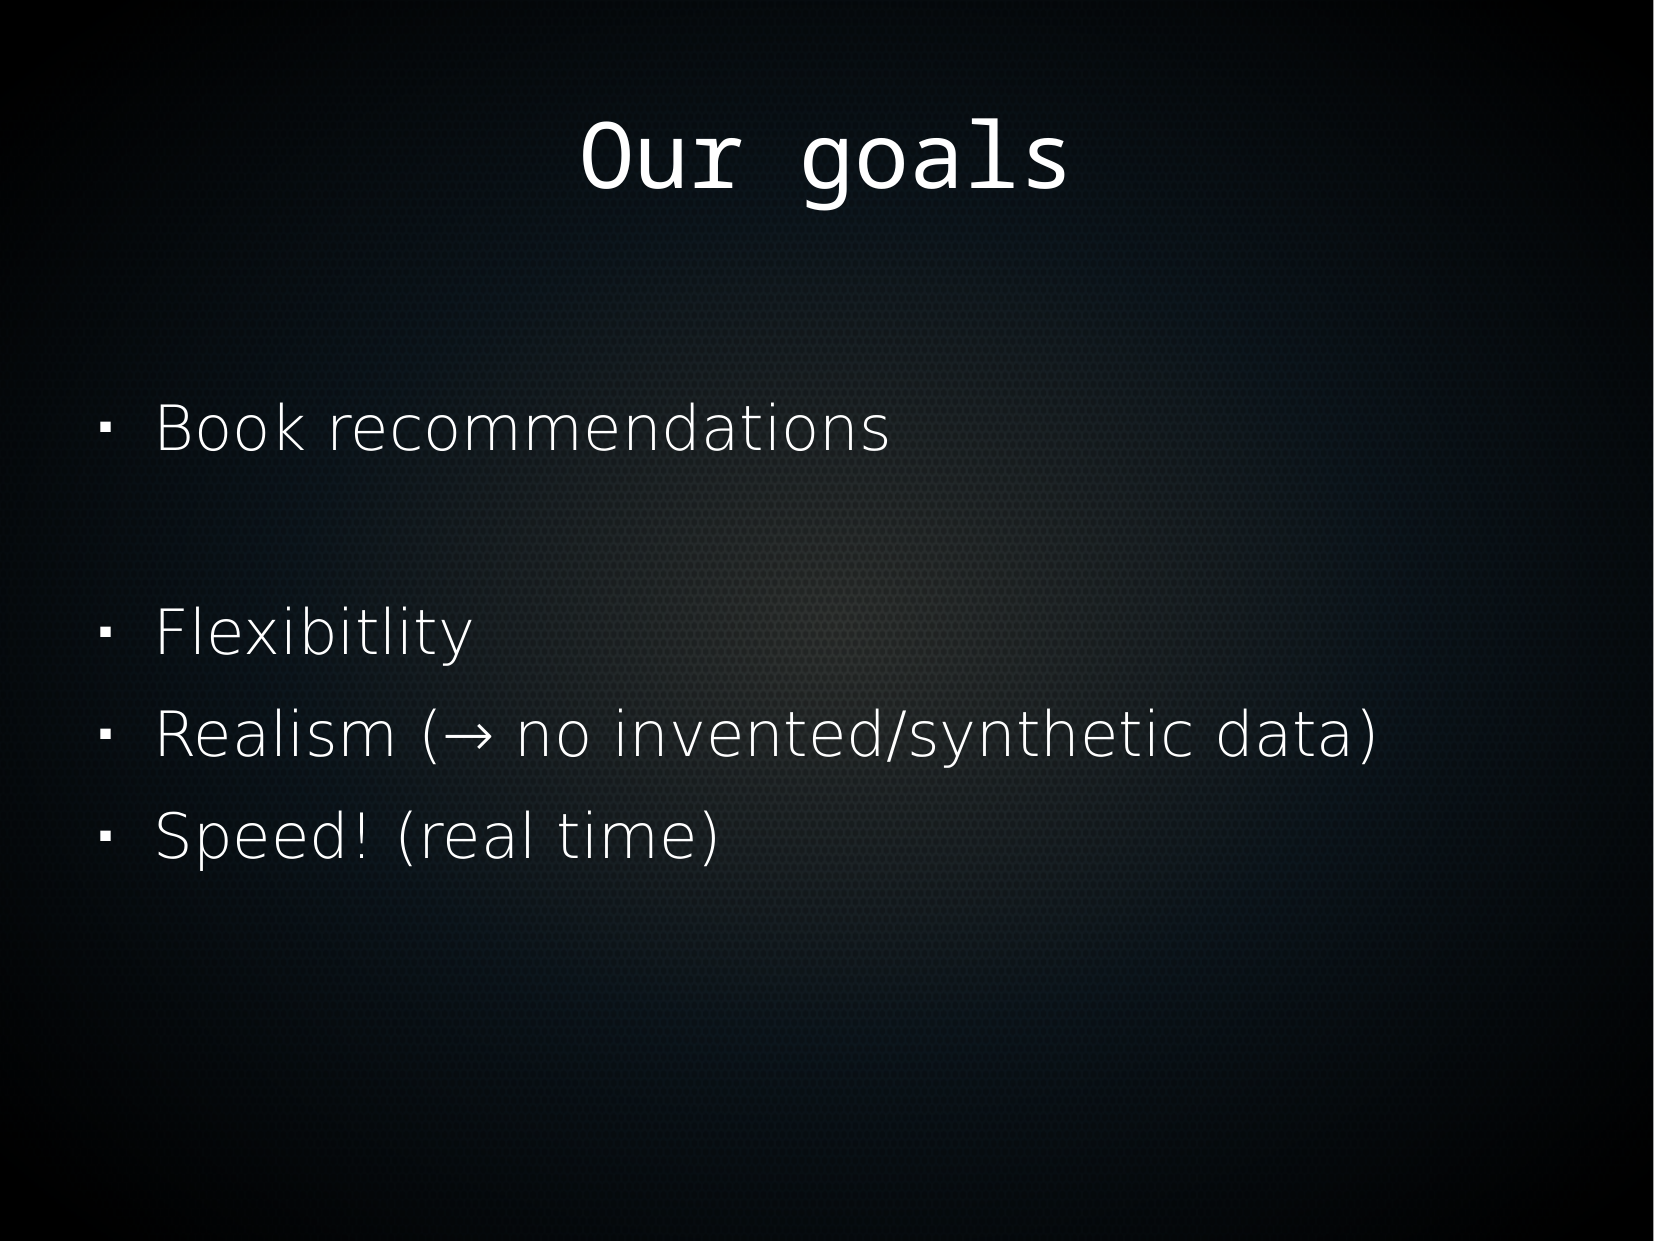

# Our goals
Book recommendations
Flexibitlity
Realism (→ no invented/synthetic data)
Speed! (real time)